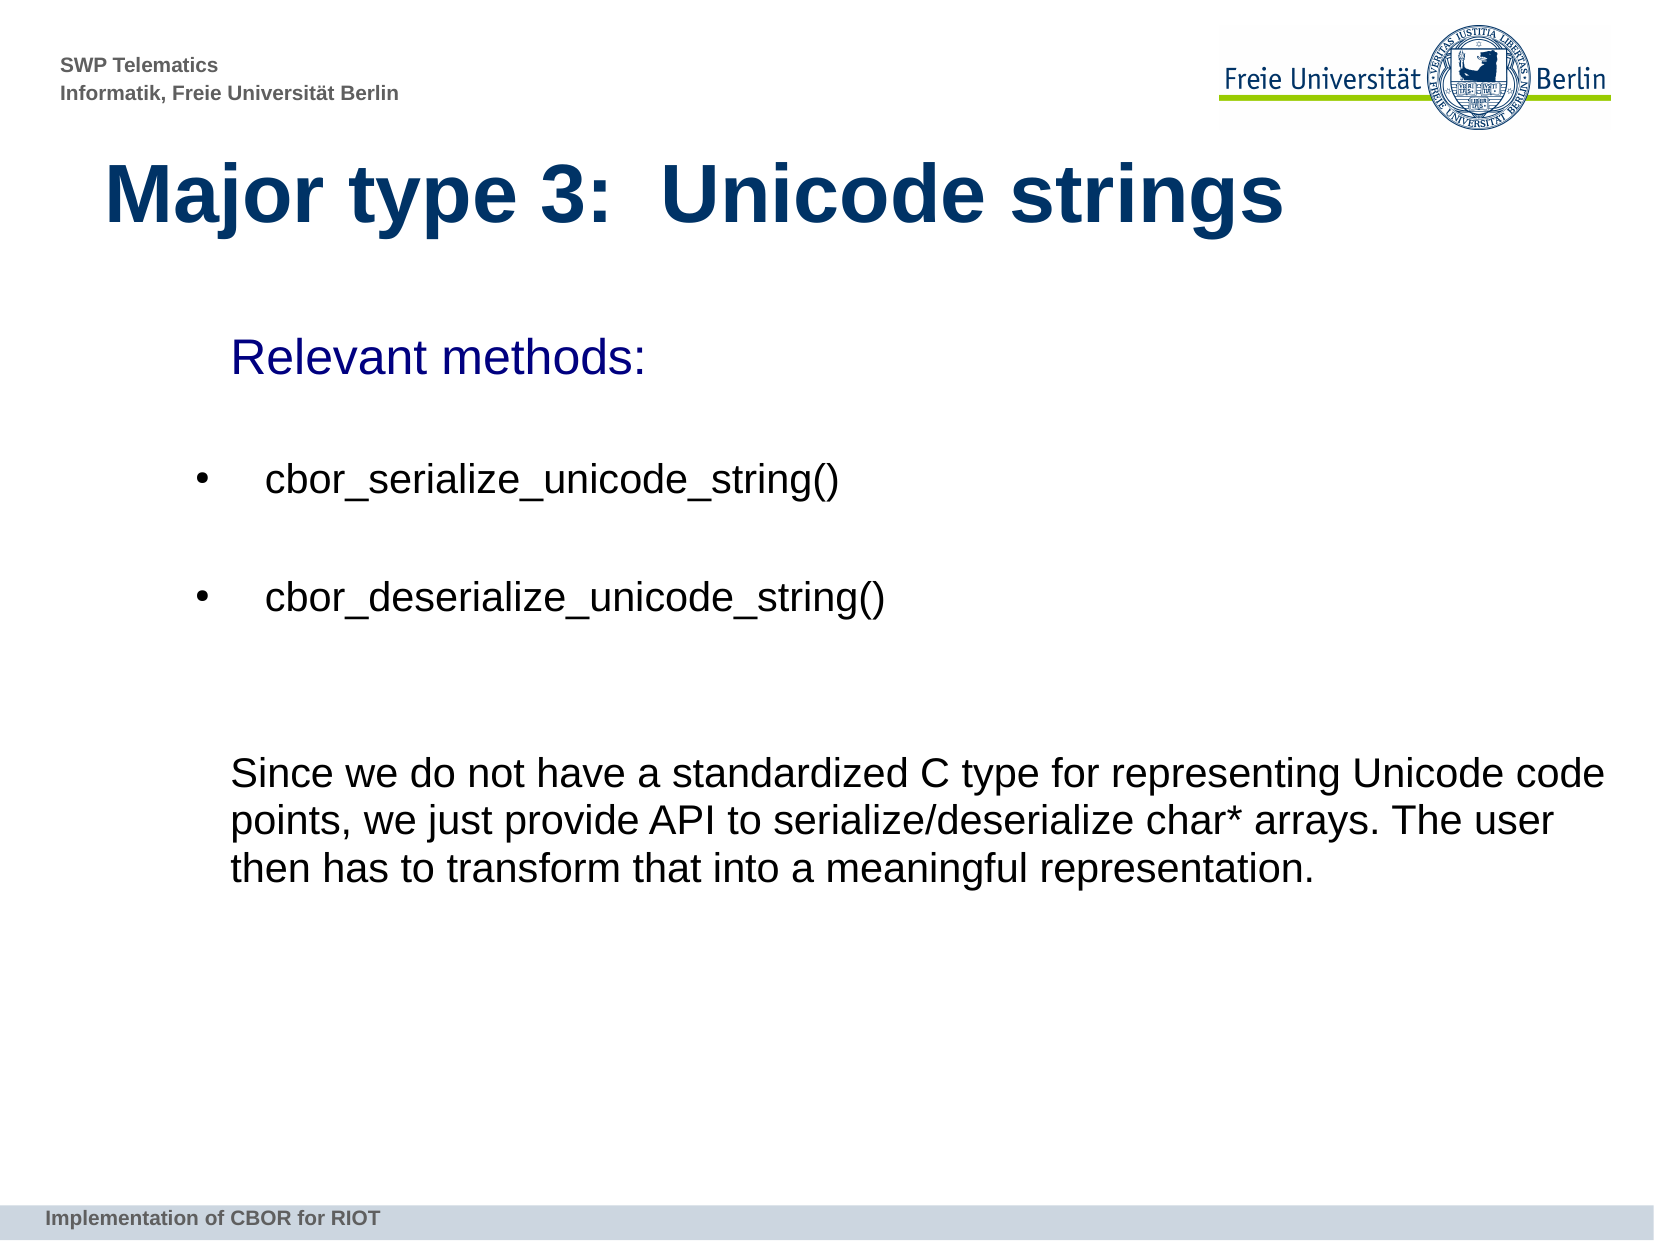

# Major type 3: Unicode strings
Relevant methods:
 cbor_serialize_unicode_string()
 cbor_deserialize_unicode_string()
Since we do not have a standardized C type for representing Unicode code points, we just provide API to serialize/deserialize char* arrays. The user then has to transform that into a meaningful representation.